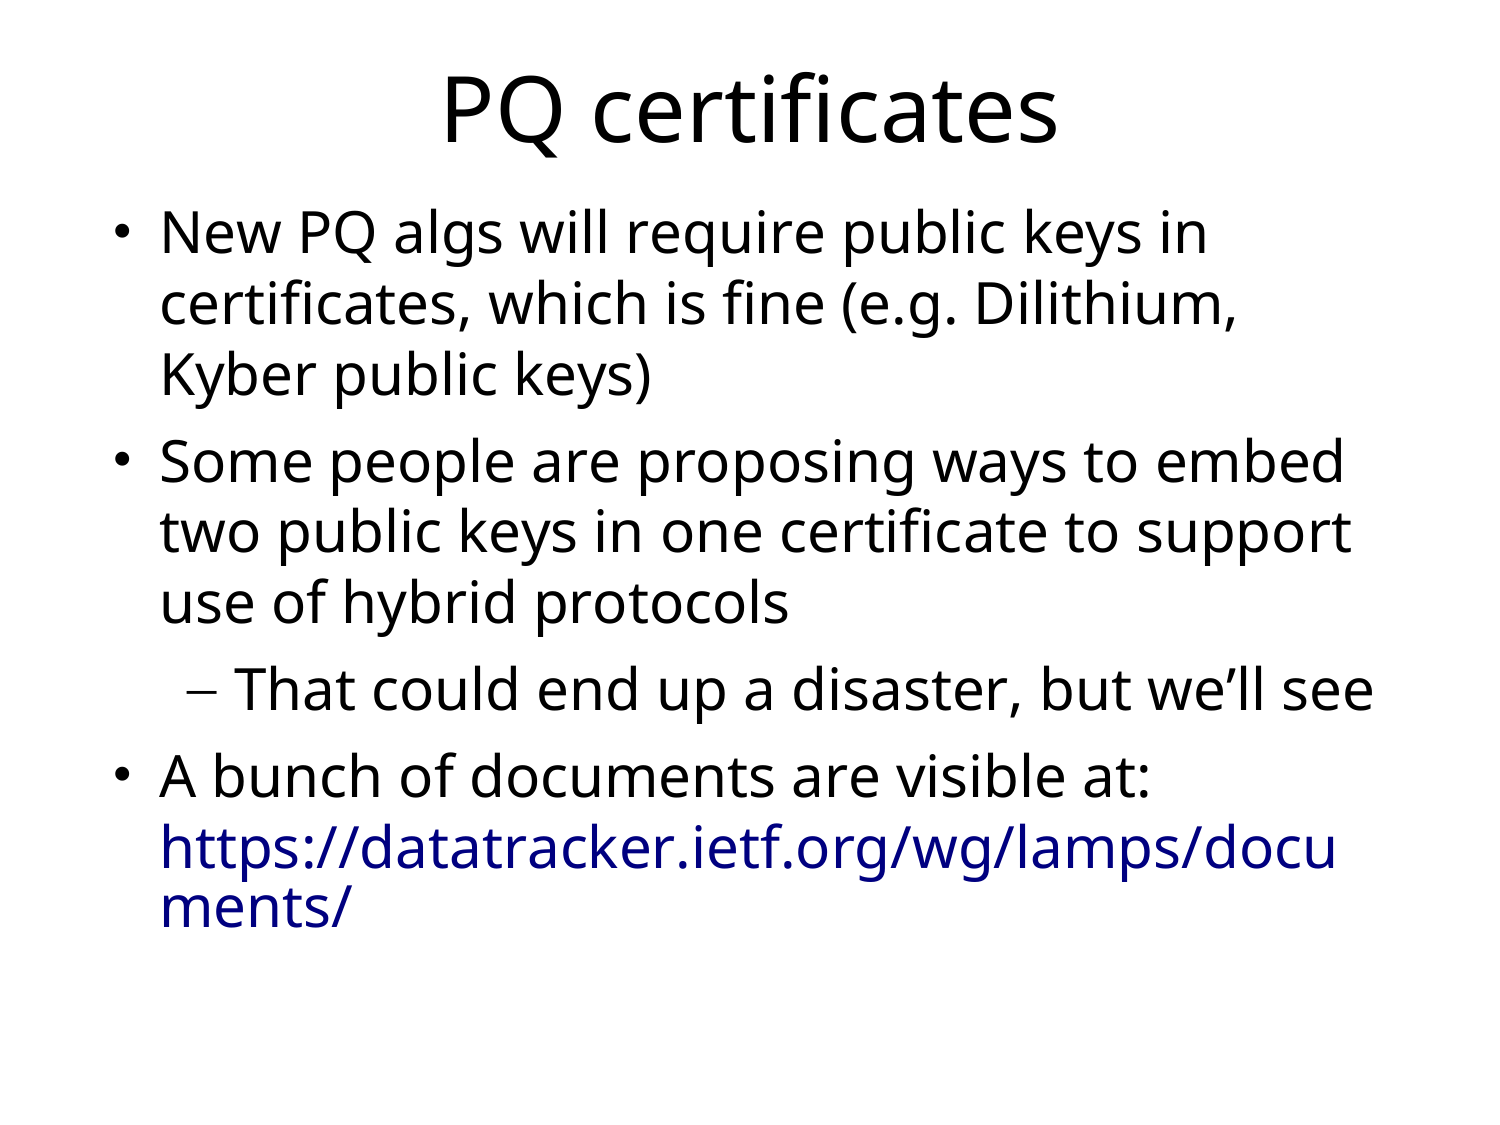

PQ certificates
New PQ algs will require public keys in certificates, which is fine (e.g. Dilithium, Kyber public keys)
Some people are proposing ways to embed two public keys in one certificate to support use of hybrid protocols
That could end up a disaster, but we’ll see
A bunch of documents are visible at: https://datatracker.ietf.org/wg/lamps/documents/